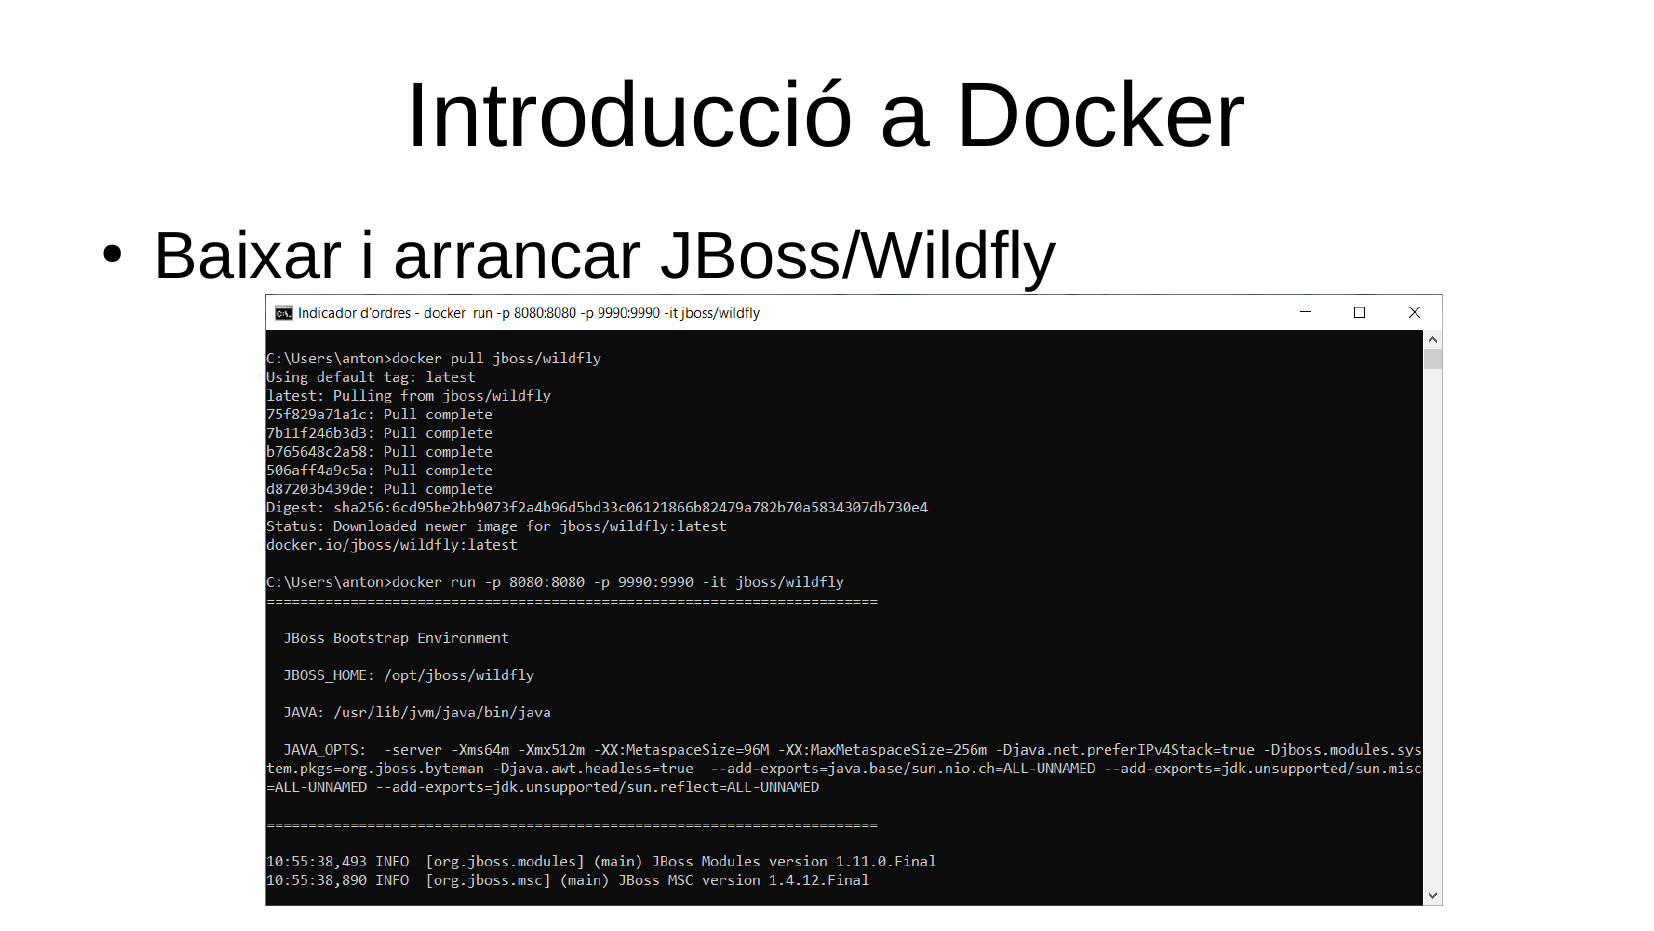

# Introducció a Docker
Baixar i arrancar JBoss/Wildfly